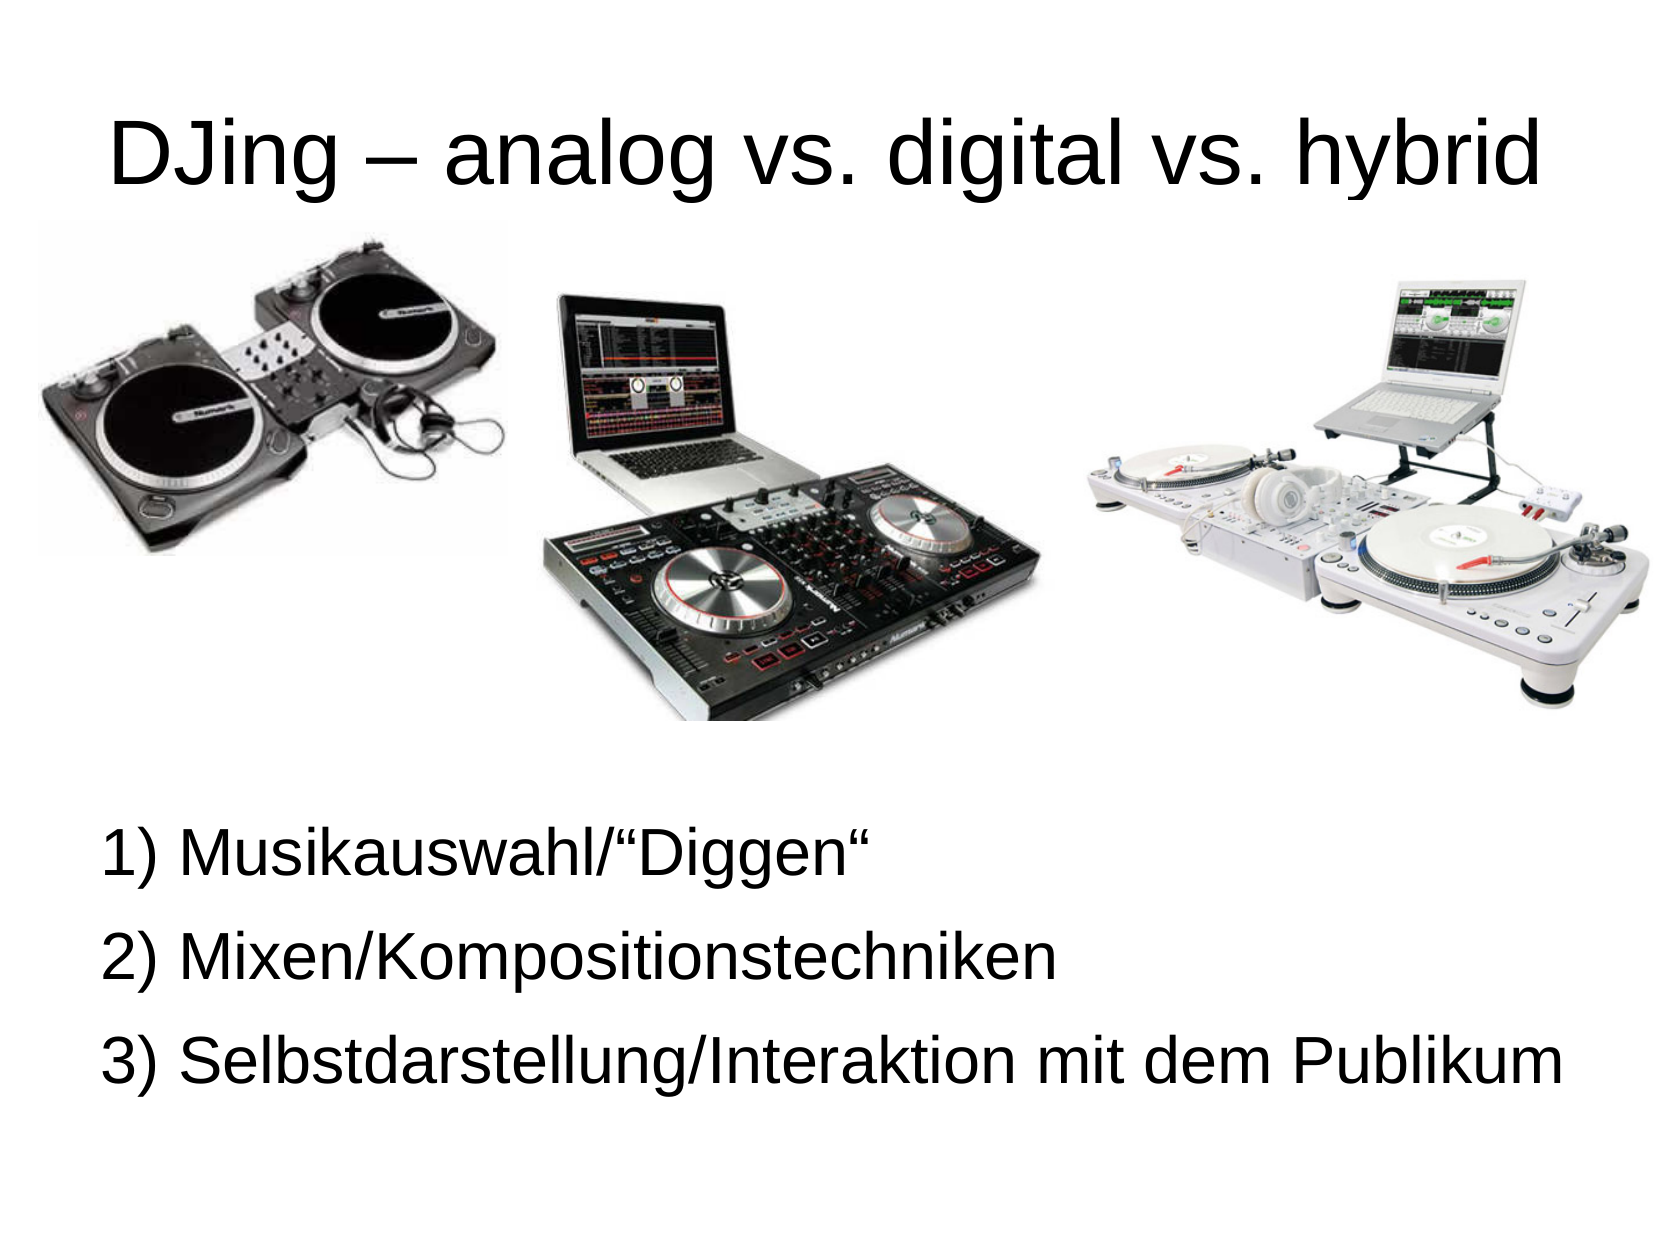

# DJing – analog vs. digital vs. hybrid
 Musikauswahl/“Diggen“
 Mixen/Kompositionstechniken
 Selbstdarstellung/Interaktion mit dem Publikum